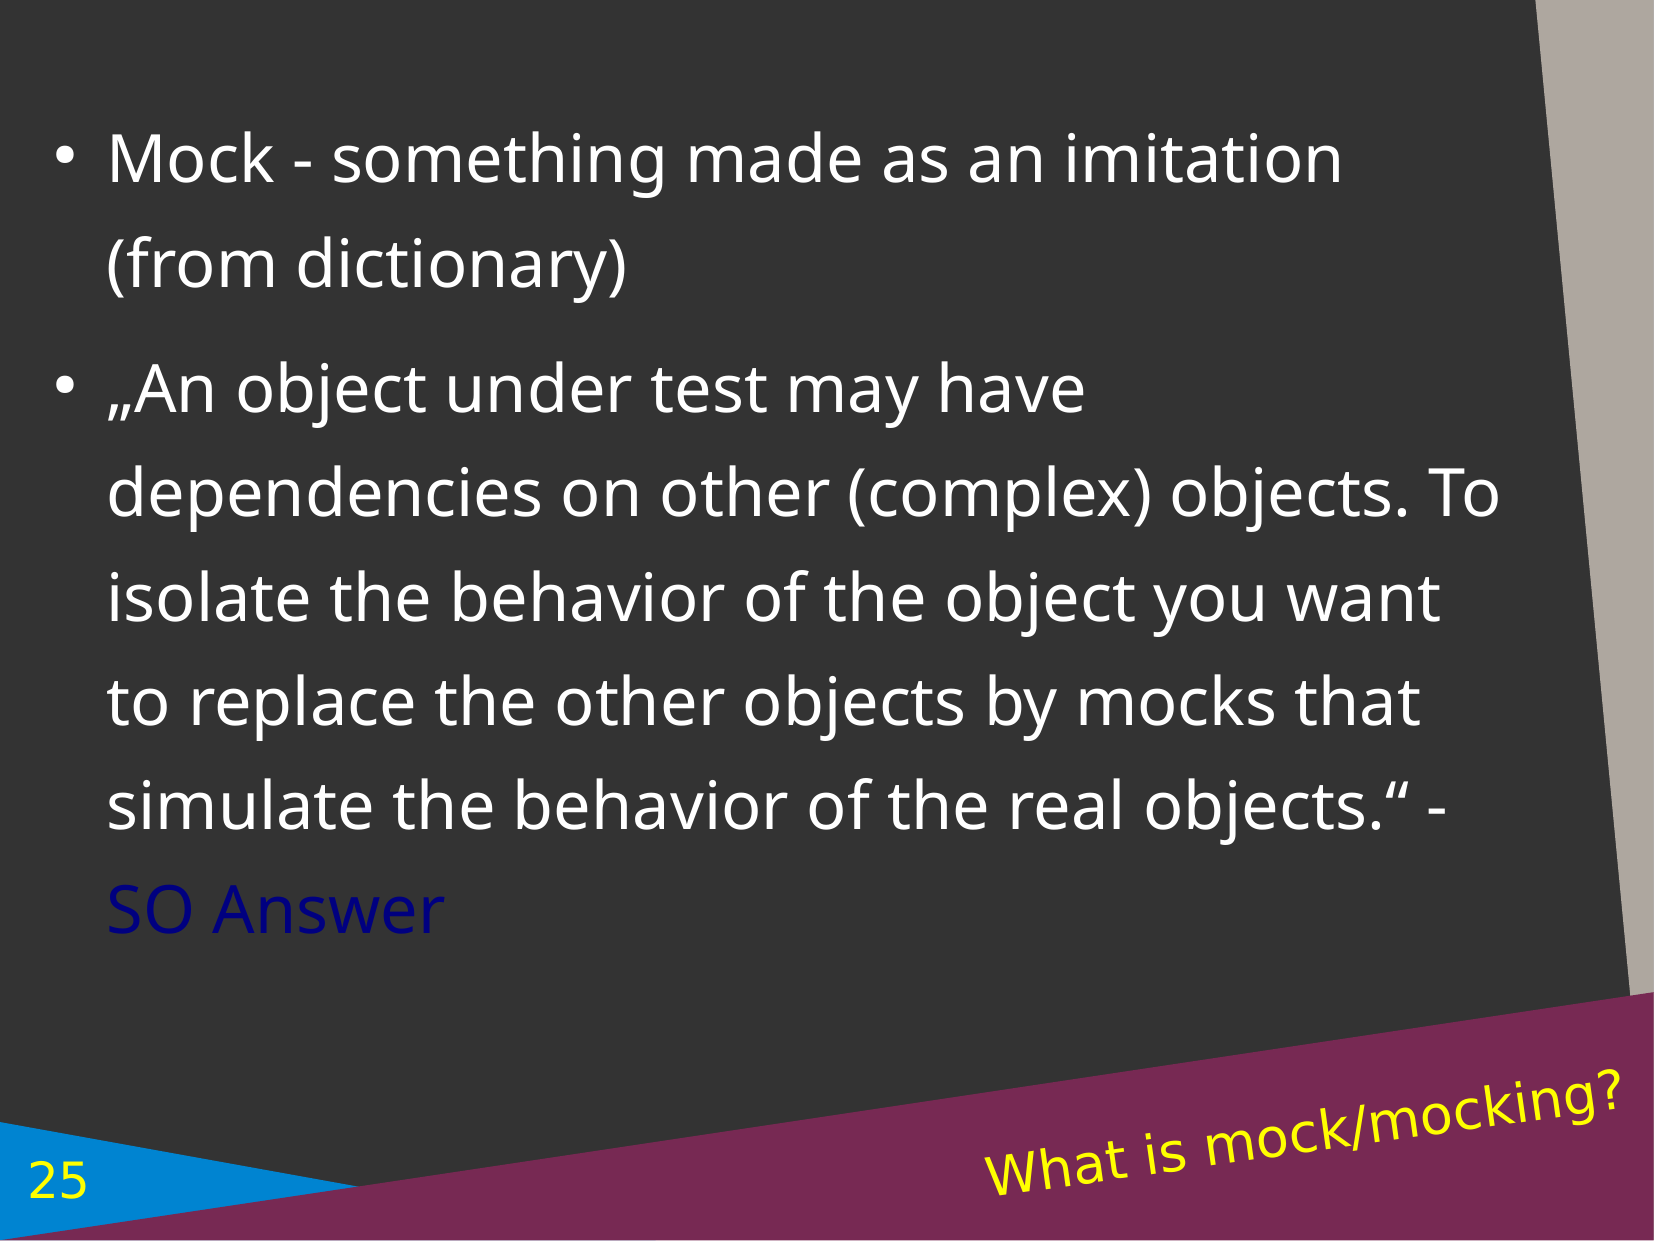

Mock - something made as an imitation (from dictionary)
„An object under test may have dependencies on other (complex) objects. To isolate the behavior of the object you want to replace the other objects by mocks that simulate the behavior of the real objects.“ - SO Answer
# What is mock/mocking?
25